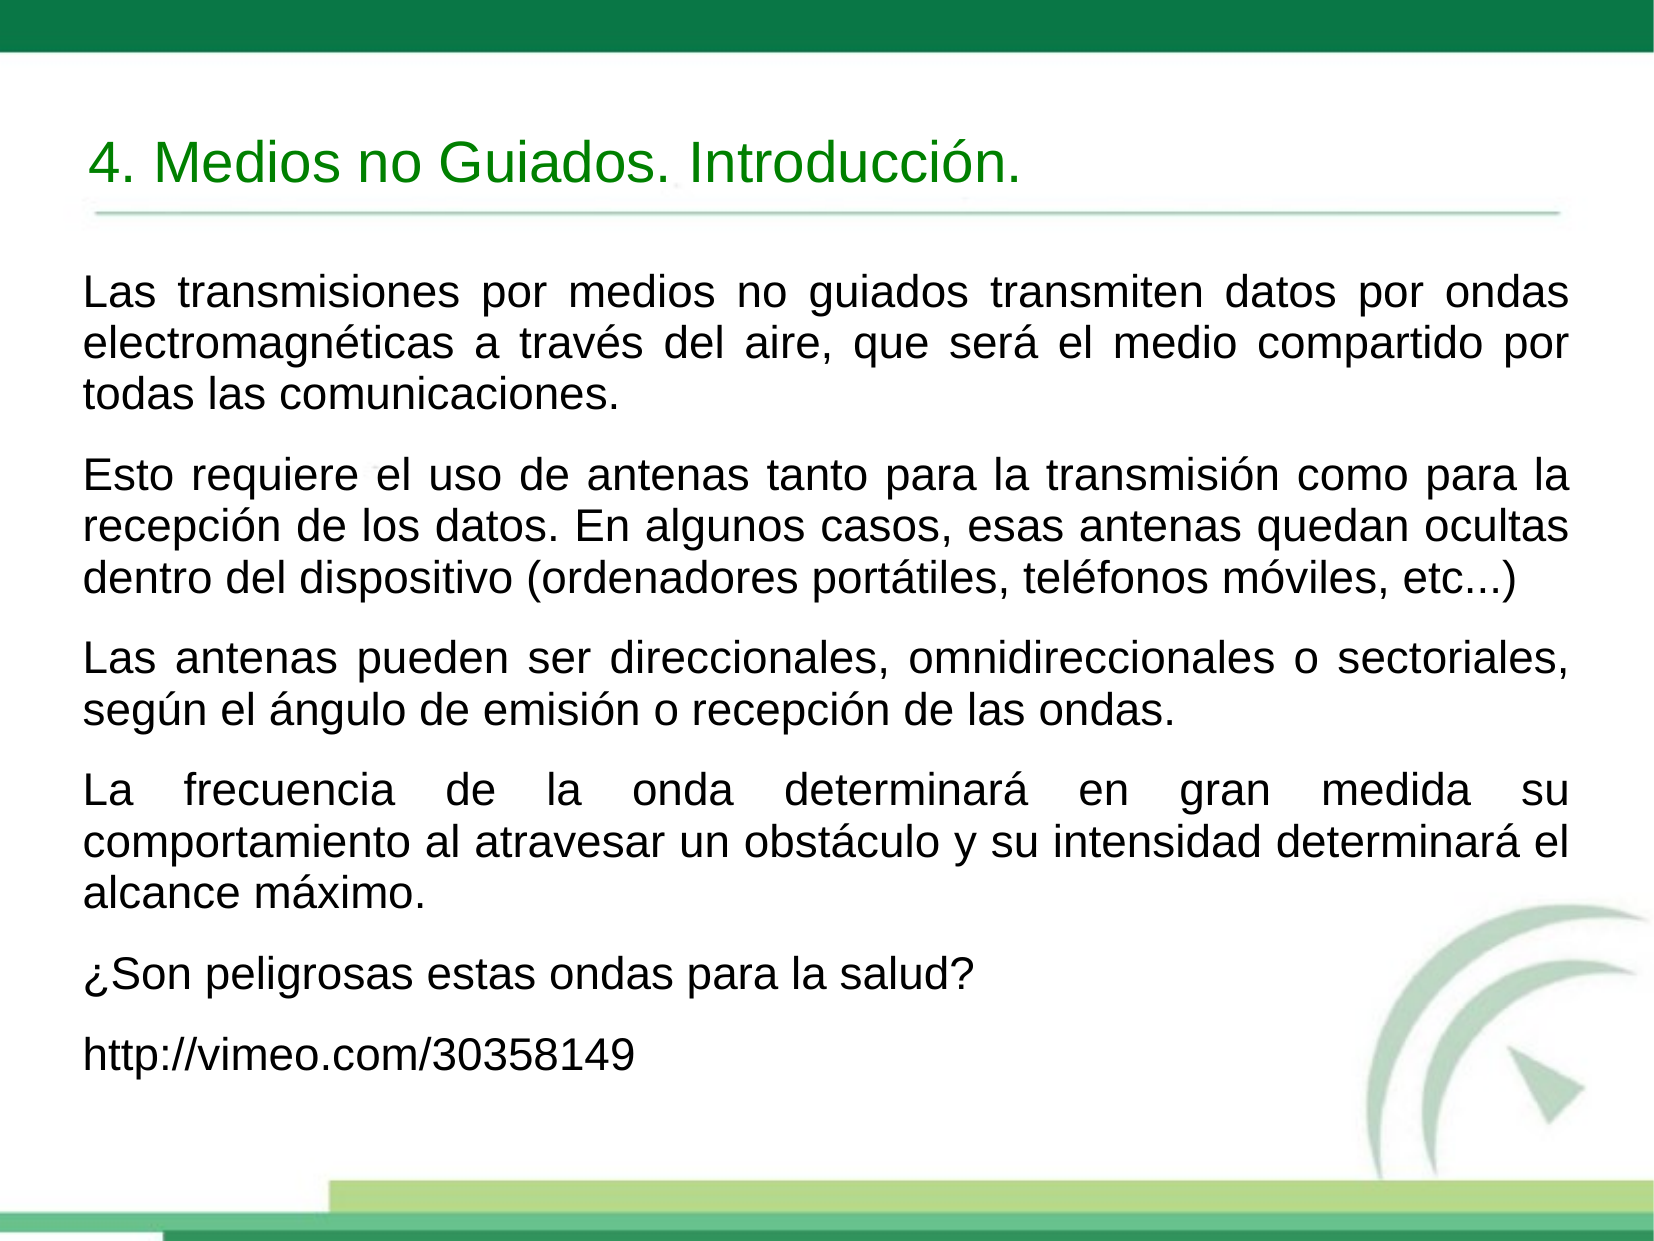

# 4. Medios no Guiados. Introducción.
Las transmisiones por medios no guiados transmiten datos por ondas electromagnéticas a través del aire, que será el medio compartido por todas las comunicaciones.
Esto requiere el uso de antenas tanto para la transmisión como para la recepción de los datos. En algunos casos, esas antenas quedan ocultas dentro del dispositivo (ordenadores portátiles, teléfonos móviles, etc...)
Las antenas pueden ser direccionales, omnidireccionales o sectoriales, según el ángulo de emisión o recepción de las ondas.
La frecuencia de la onda determinará en gran medida su comportamiento al atravesar un obstáculo y su intensidad determinará el alcance máximo.
¿Son peligrosas estas ondas para la salud?
http://vimeo.com/30358149